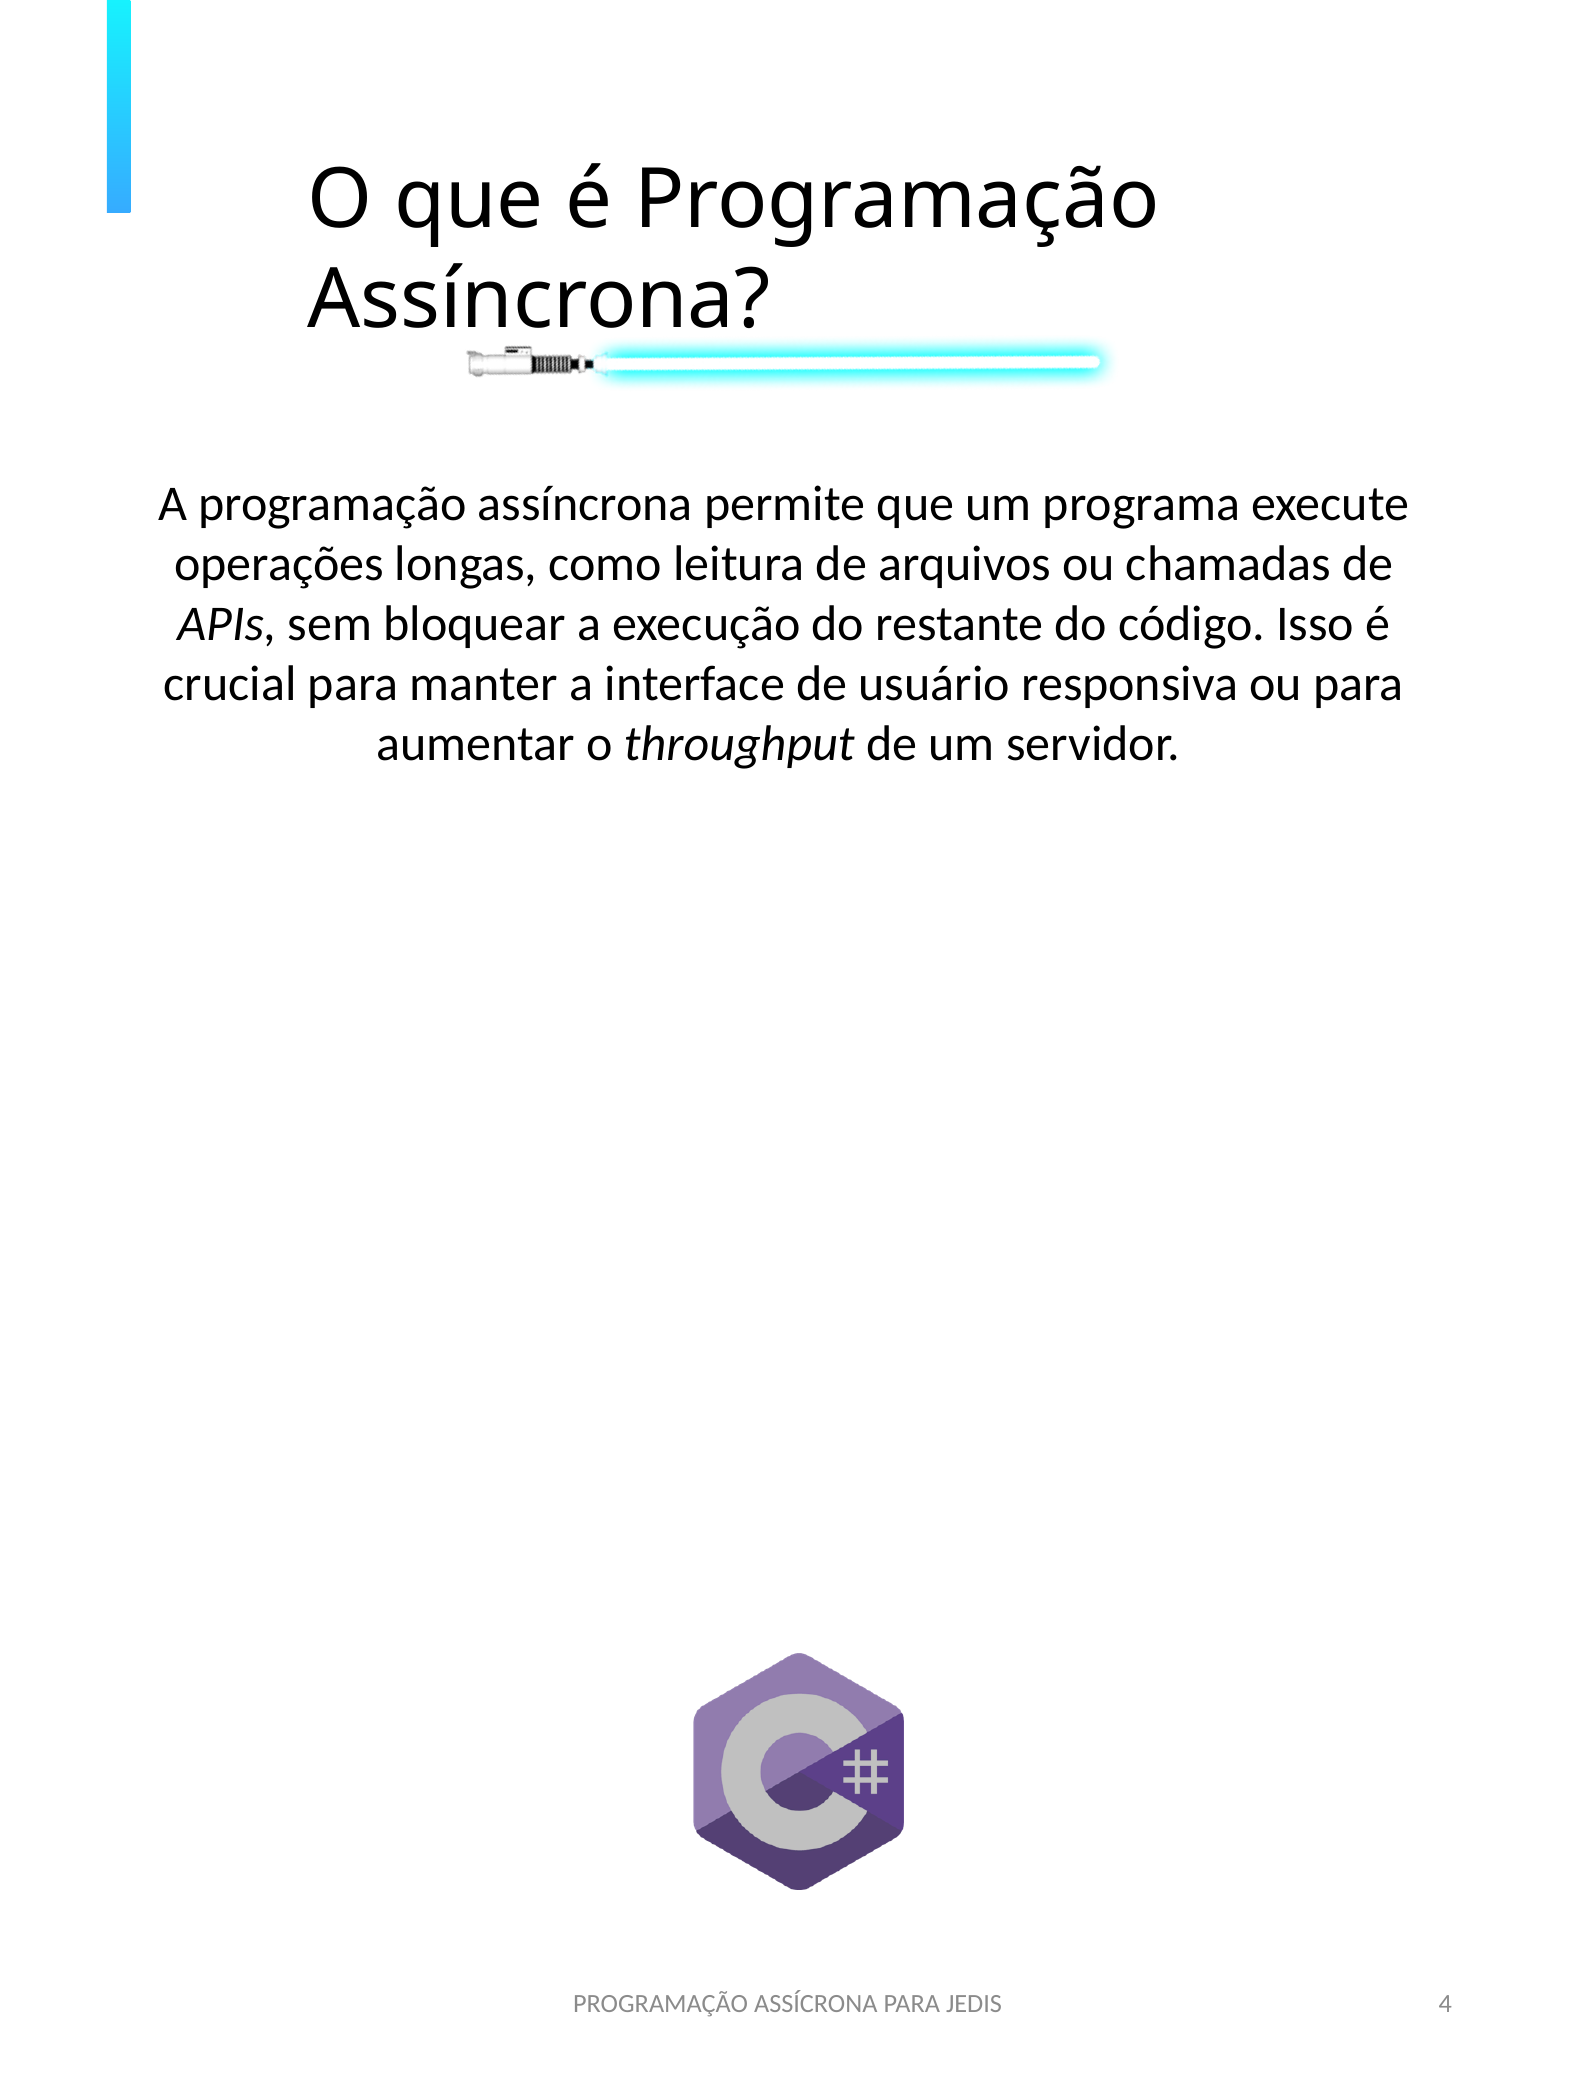

O que é Programação Assíncrona?
A programação assíncrona permite que um programa execute operações longas, como leitura de arquivos ou chamadas de APIs, sem bloquear a execução do restante do código. Isso é crucial para manter a interface de usuário responsiva ou para aumentar o throughput de um servidor.
PROGRAMAÇÃO ASSÍCRONA PARA JEDIS
4